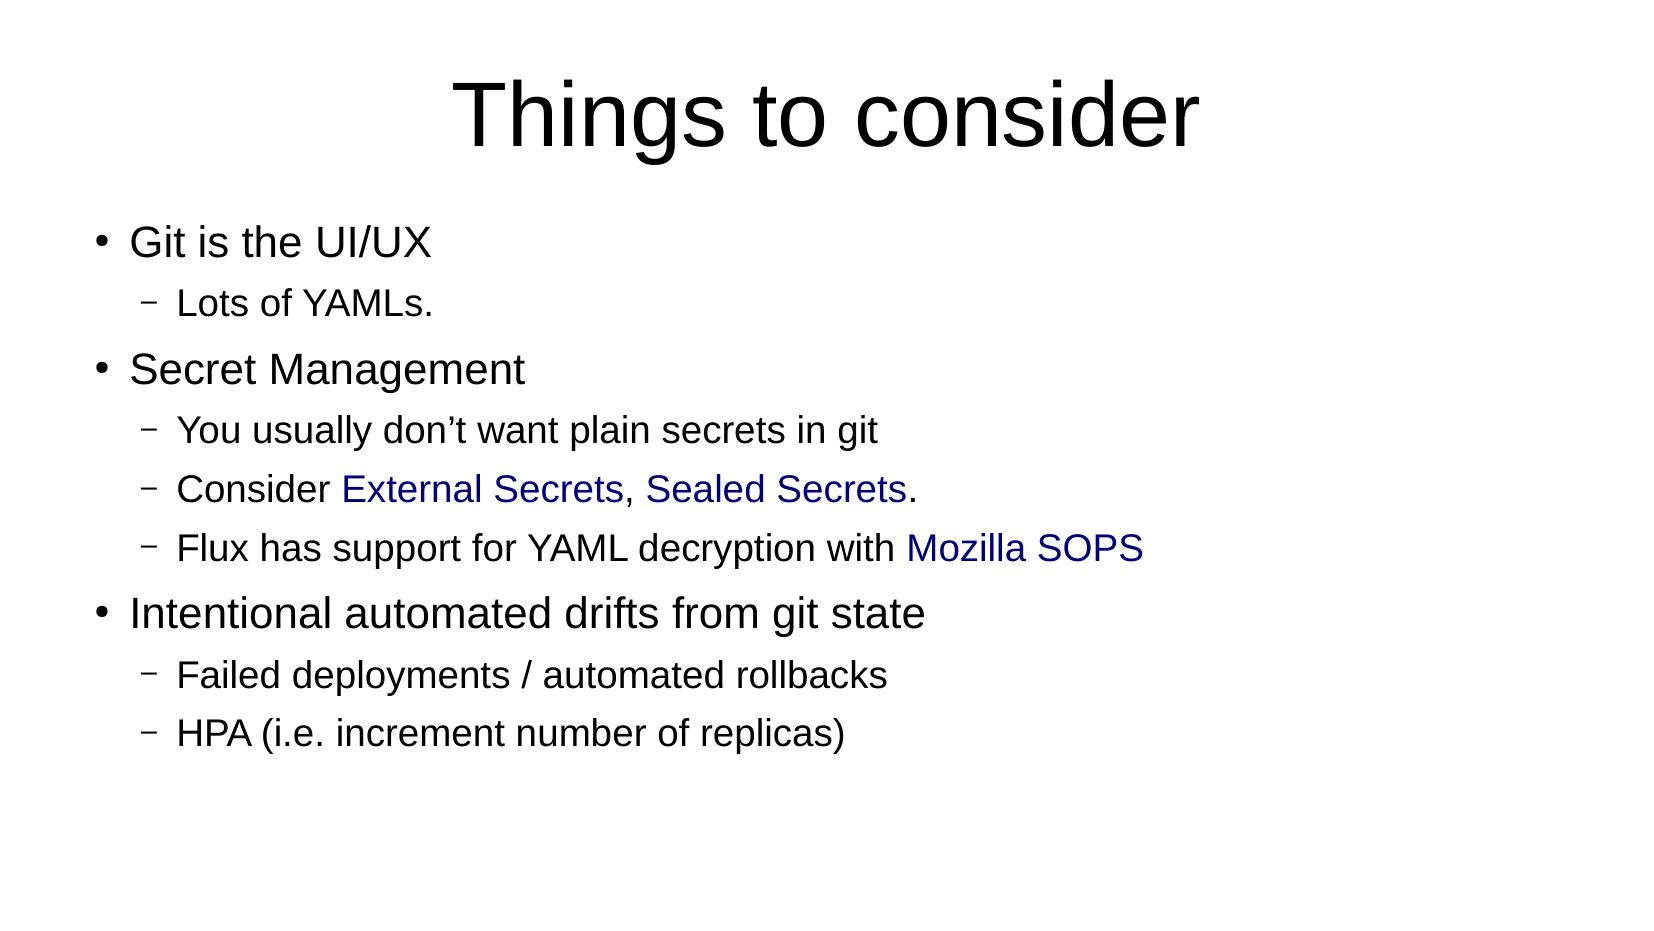

# Things to consider
Git is the UI/UX
Lots of YAMLs.
Secret Management
You usually don’t want plain secrets in git
Consider External Secrets, Sealed Secrets.
Flux has support for YAML decryption with Mozilla SOPS
Intentional automated drifts from git state
Failed deployments / automated rollbacks
HPA (i.e. increment number of replicas)